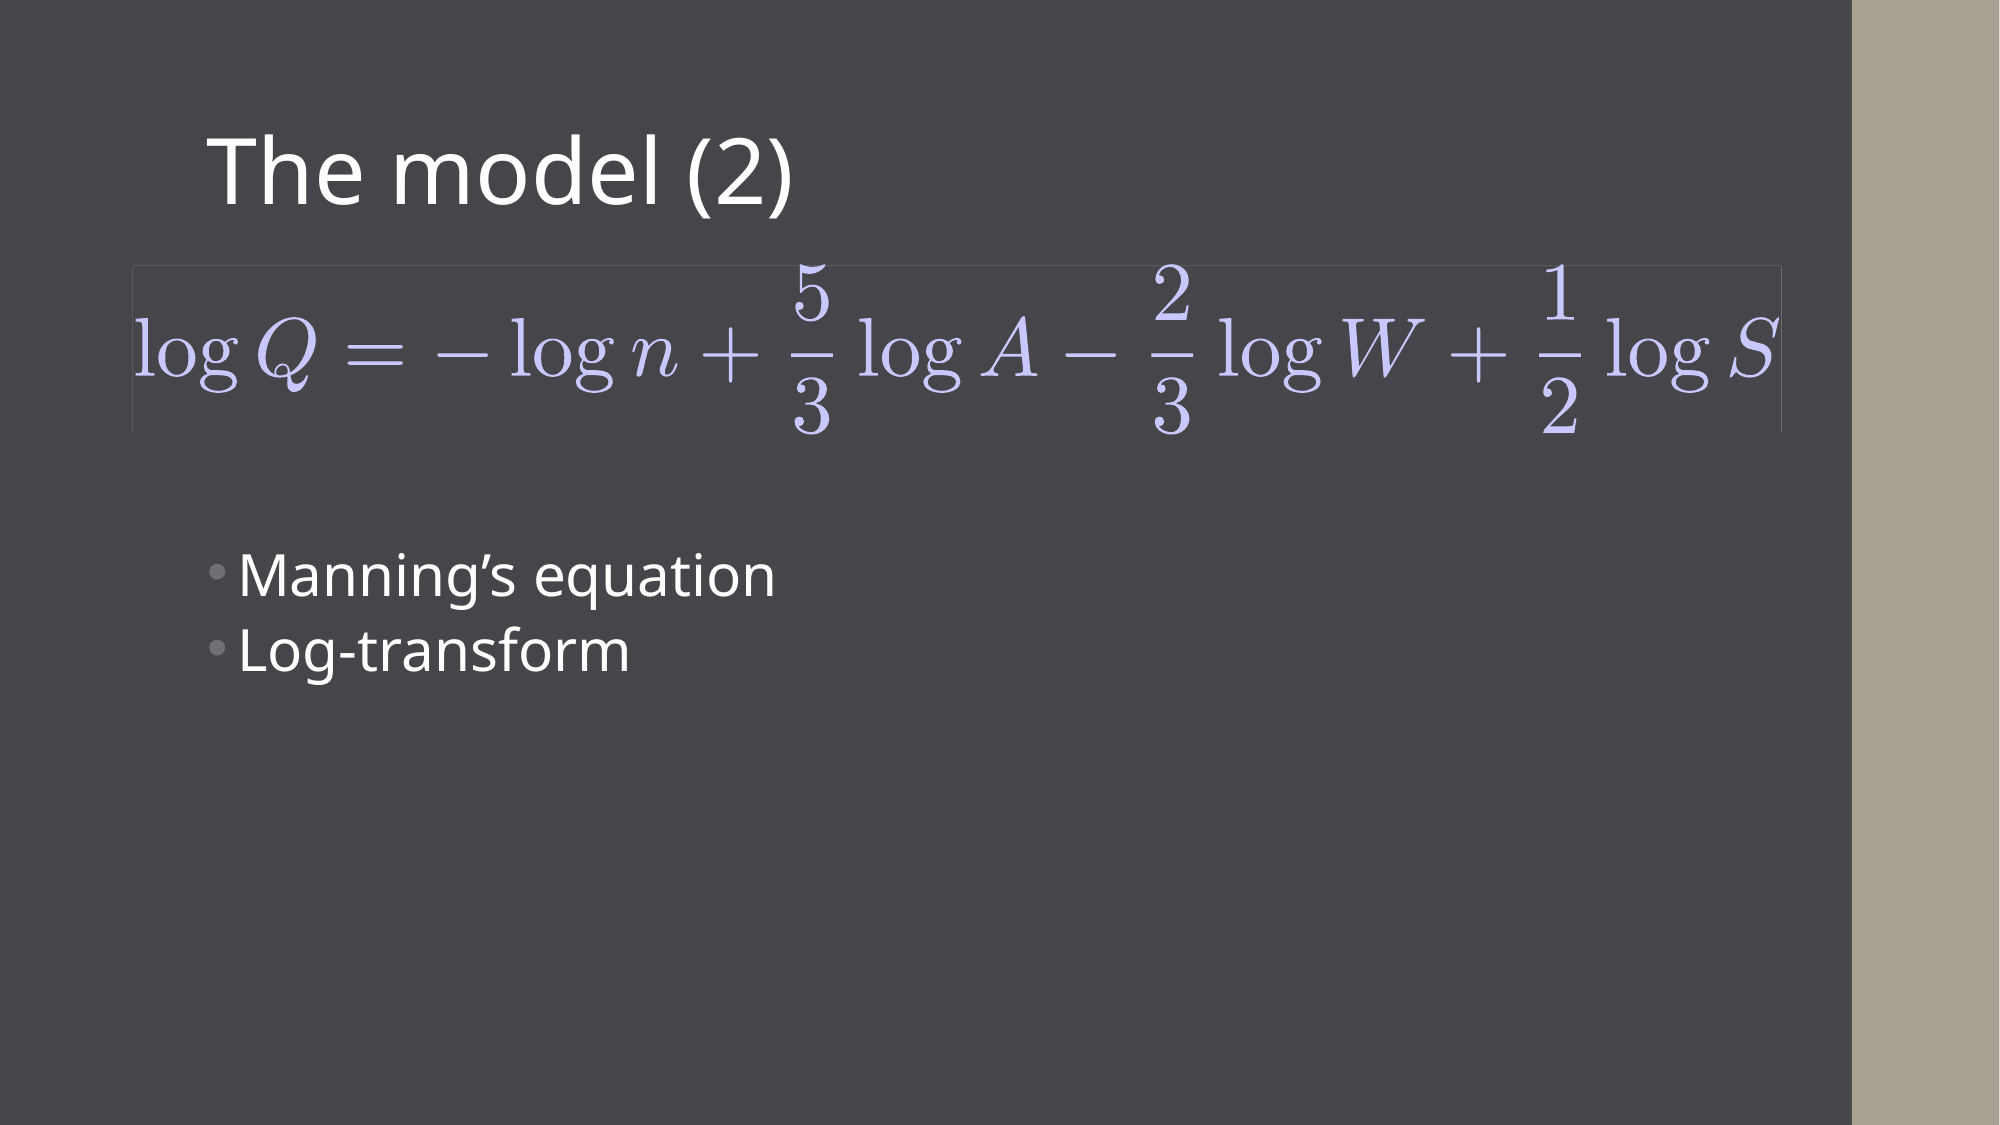

# The model (2)
Manning’s equation
Log-transform